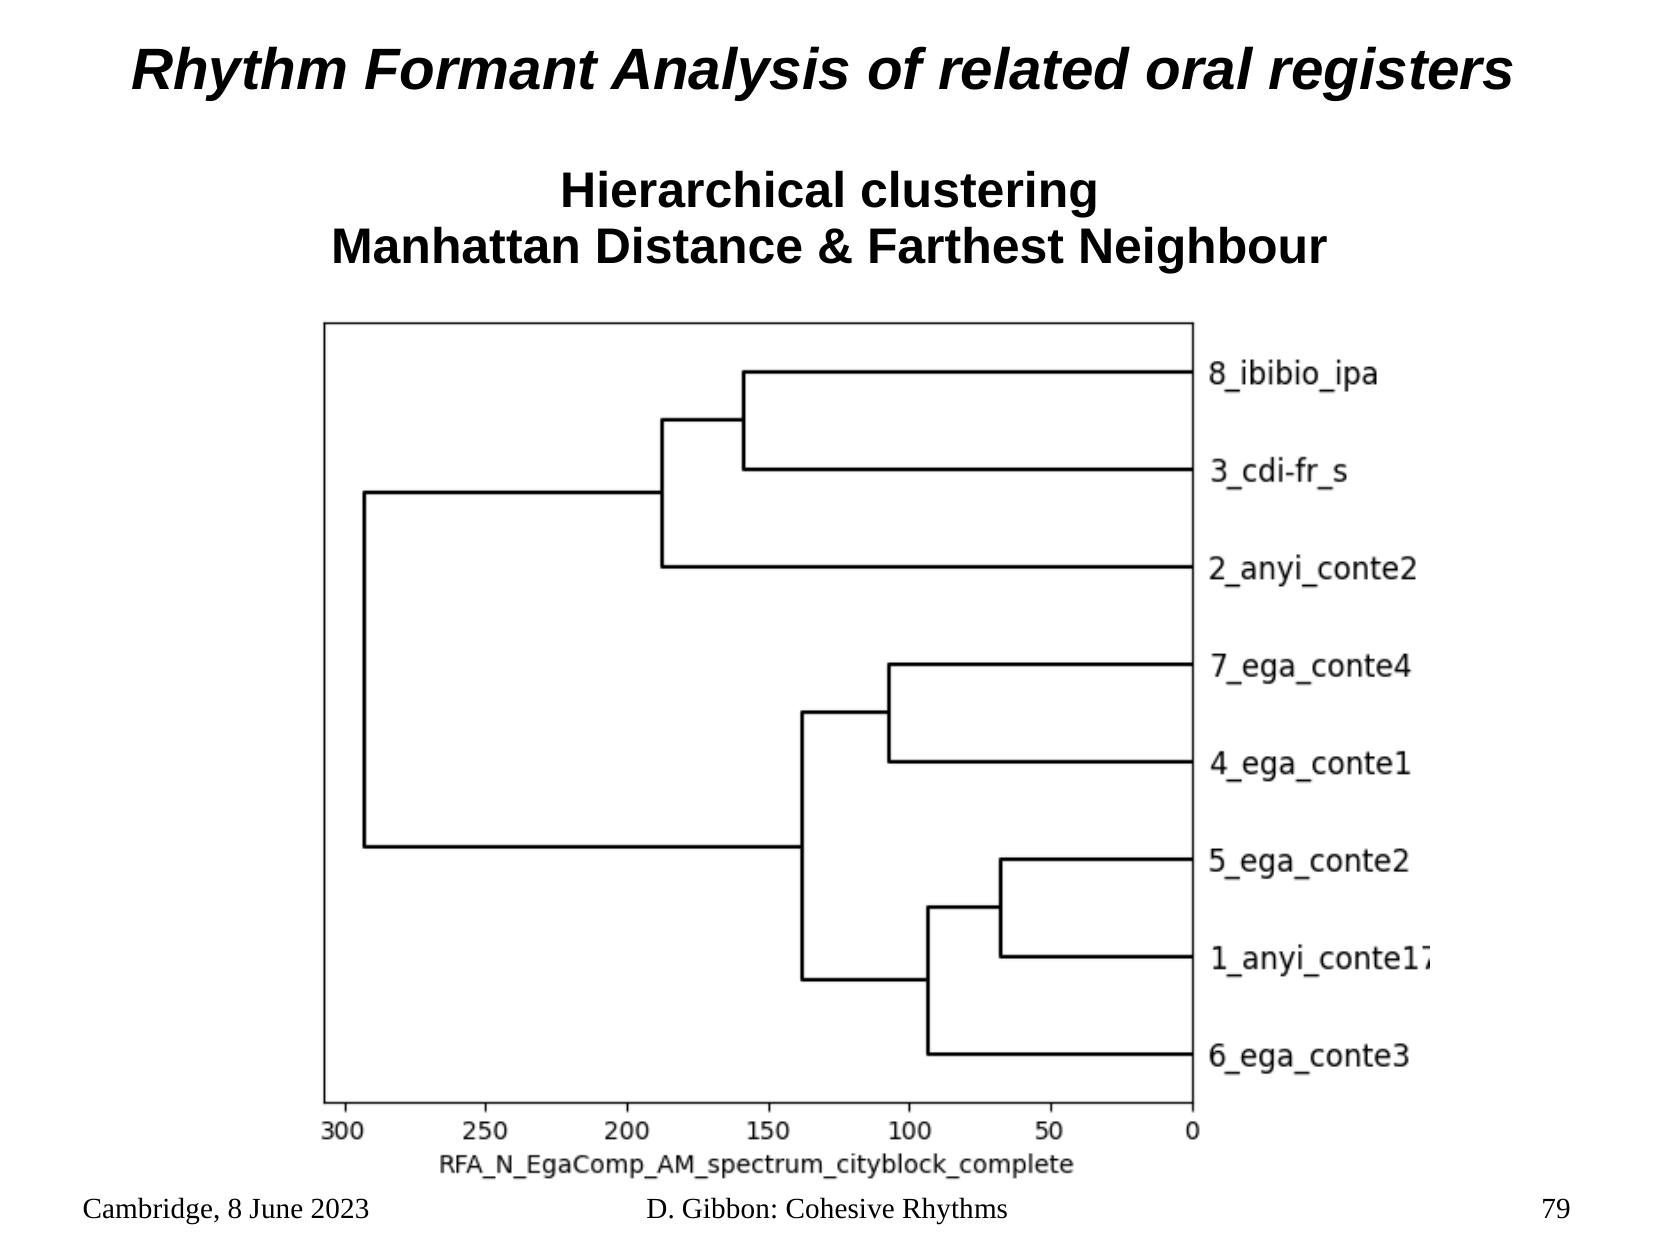

# Rhythm Formant Analysis of related oral registers
Hierarchical clustering
Manhattan Distance & Farthest Neighbour
Cambridge, 8 June 2023
D. Gibbon: Cohesive Rhythms
79